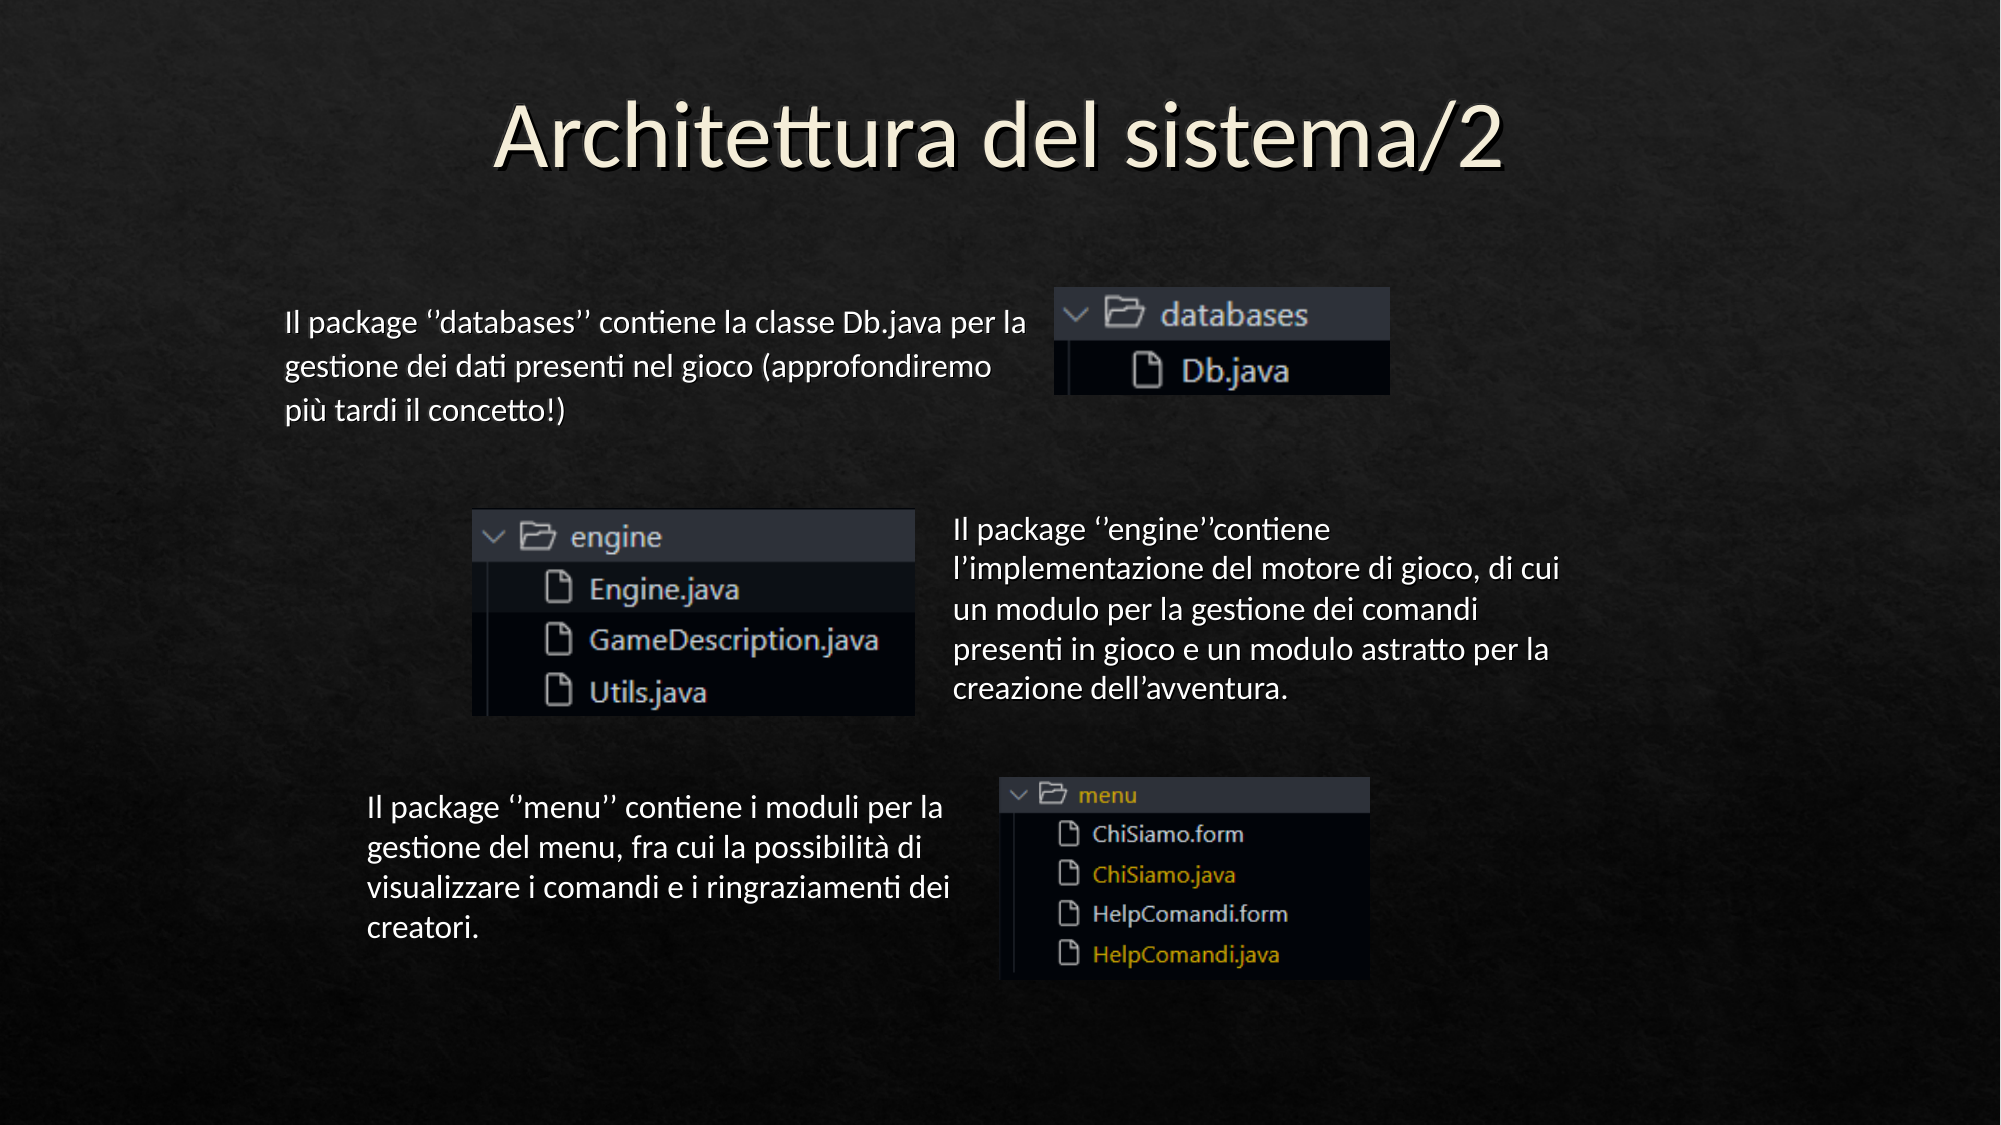

# Architettura del sistema/2
Il package ‘’databases’’ contiene la classe Db.java per la gestione dei dati presenti nel gioco (approfondiremo più tardi il concetto!)
Il package ‘’engine’’contiene l’implementazione del motore di gioco, di cui un modulo per la gestione dei comandi presenti in gioco e un modulo astratto per la creazione dell’avventura.
Il package ‘’menu’’ contiene i moduli per la gestione del menu, fra cui la possibilità di visualizzare i comandi e i ringraziamenti dei creatori.